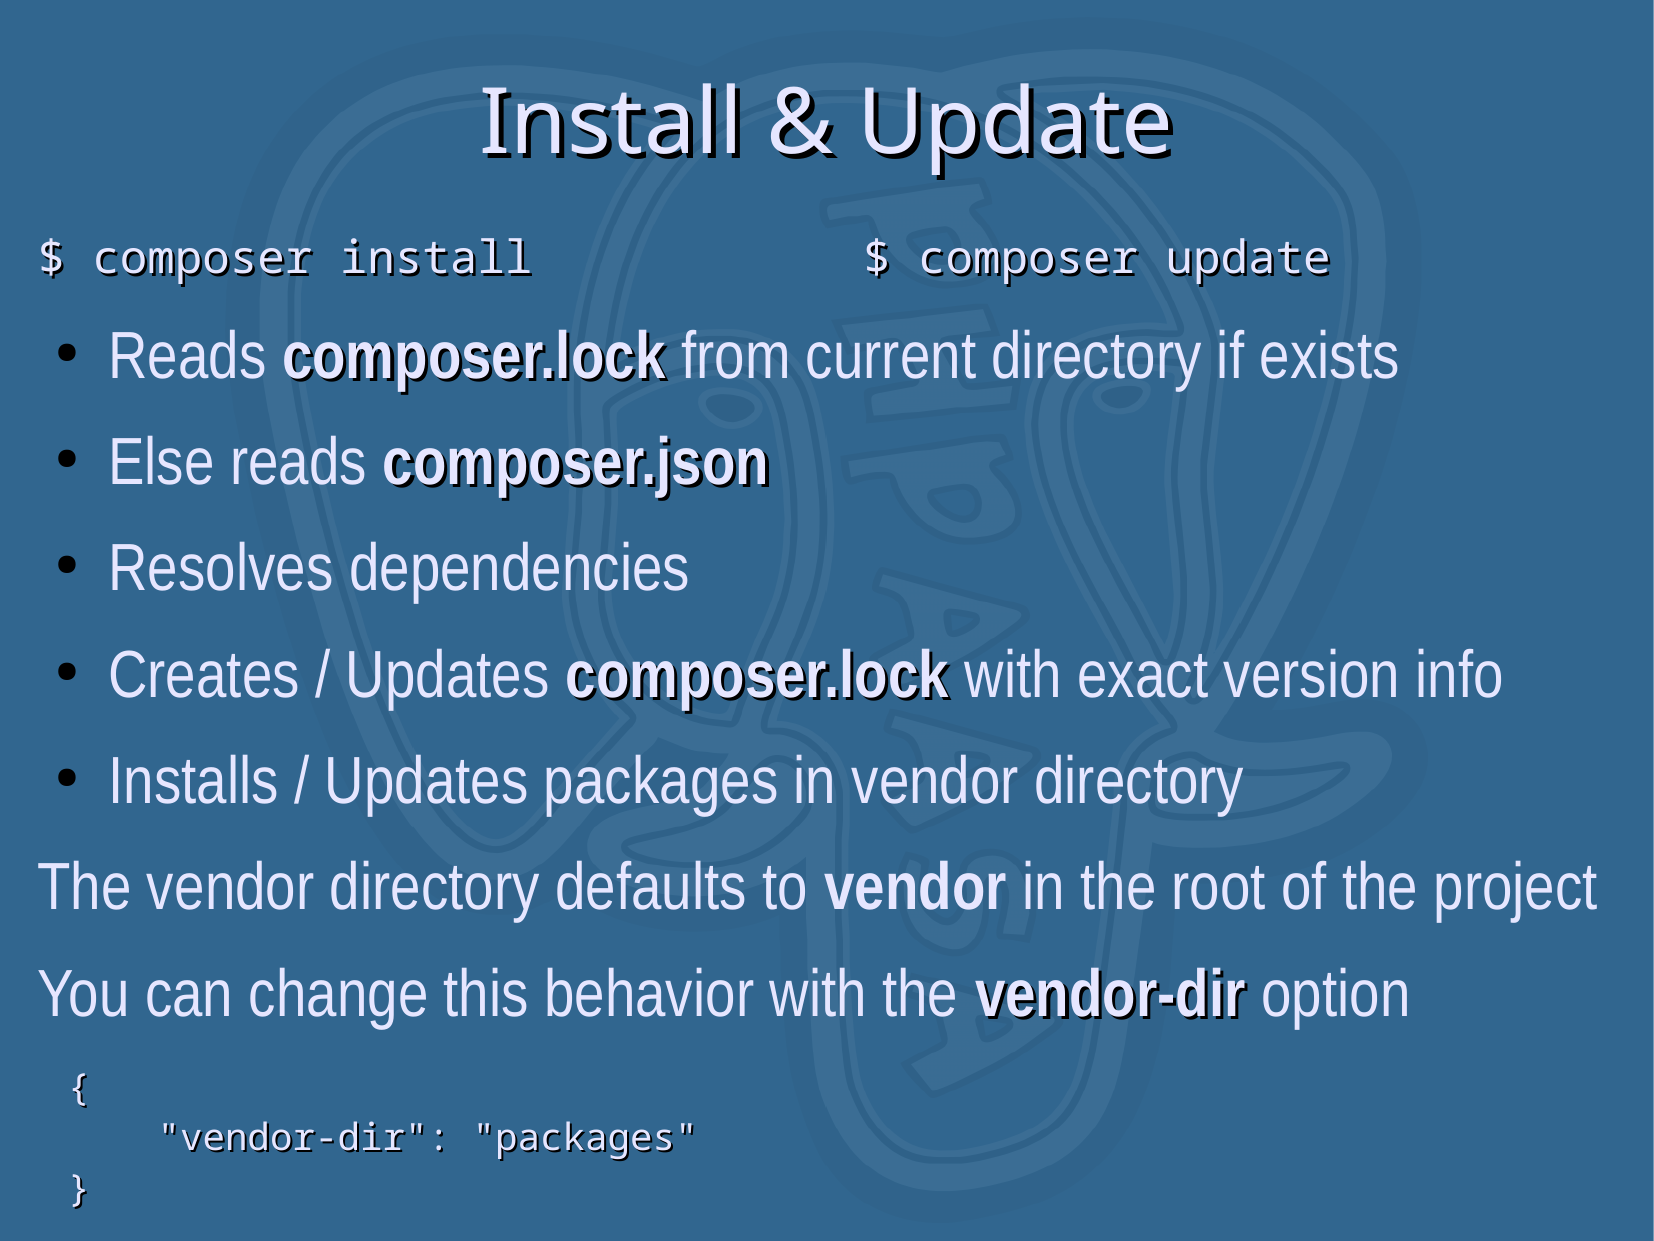

# Install & Update
$ composer install	$ composer update
Reads composer.lock from current directory if exists
Else reads composer.json
Resolves dependencies
Creates / Updates composer.lock with exact version info
Installs / Updates packages in vendor directory
The vendor directory defaults to vendor in the root of the project
You can change this behavior with the vendor-dir option
{
 "vendor-dir": "packages"
}